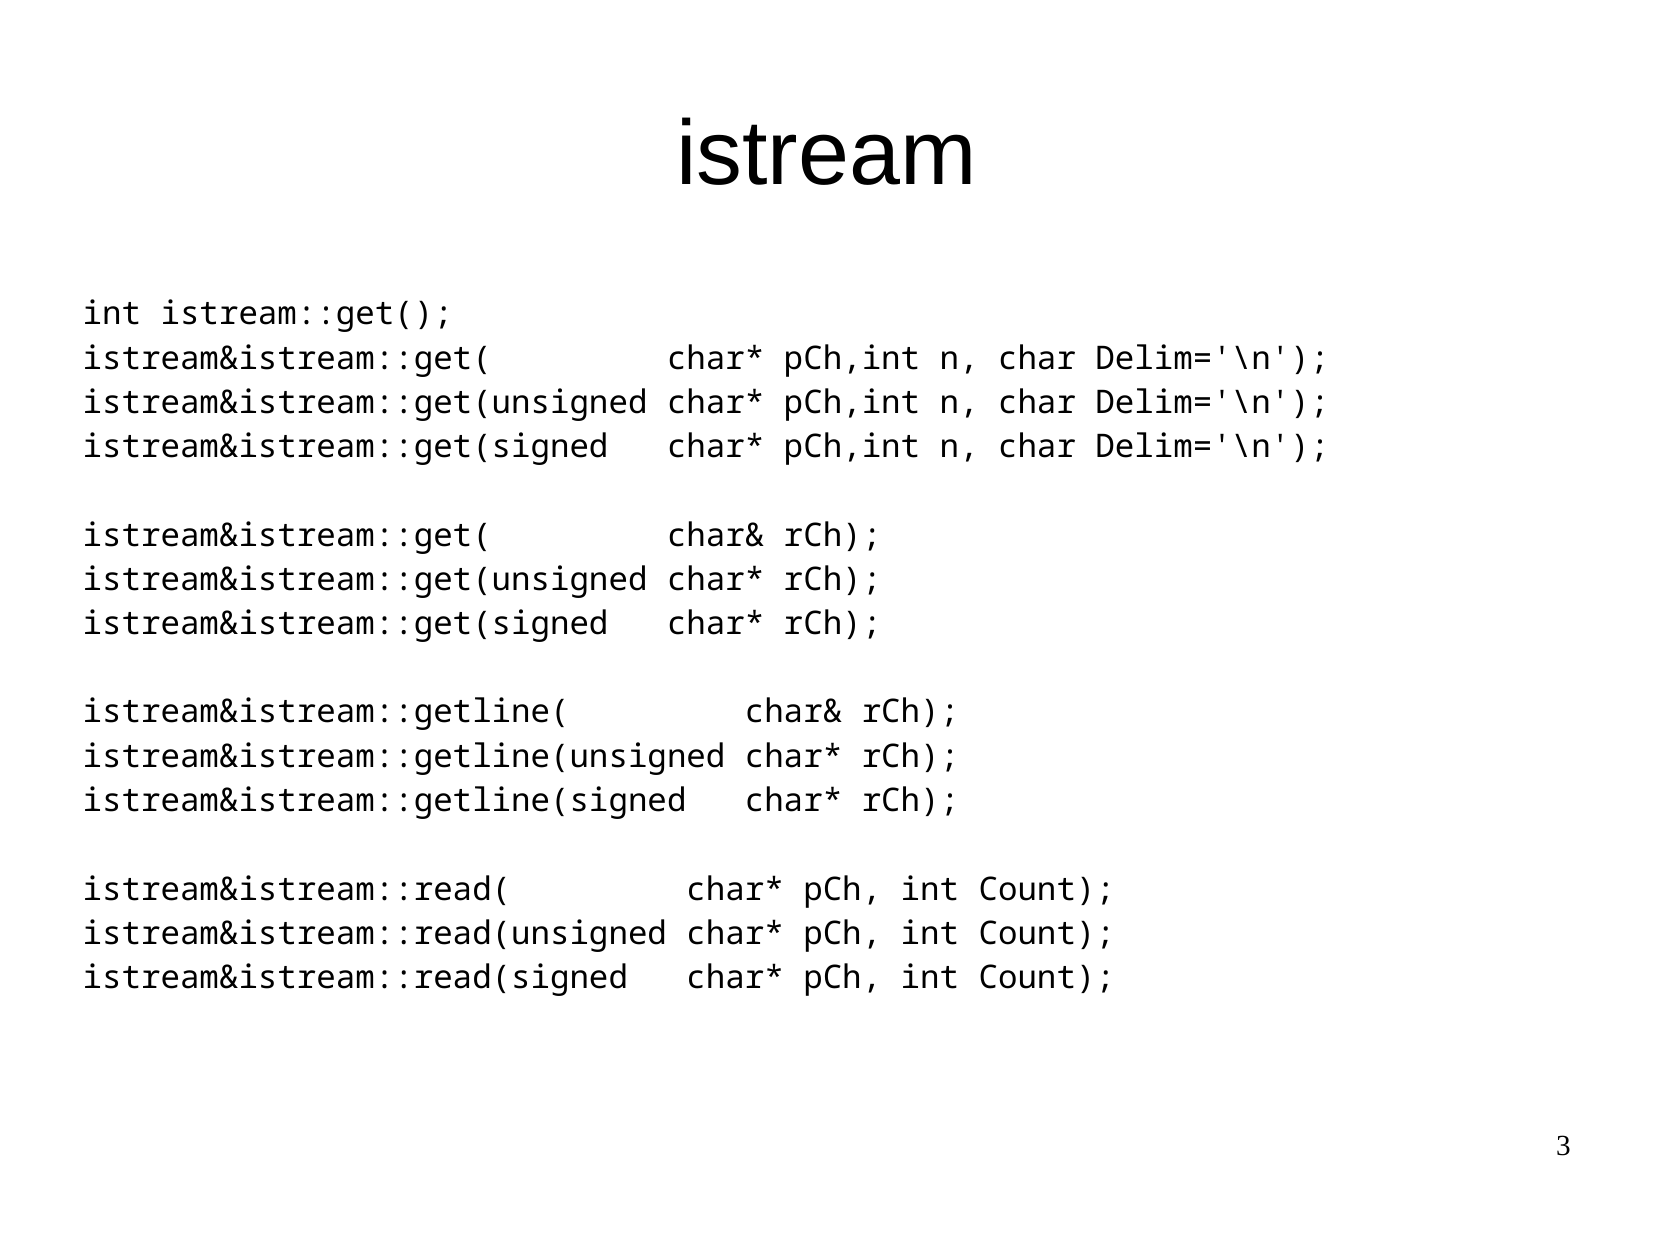

# istream
int istream::get();
istream&istream::get( char* pCh,int n, char Delim='\n');
istream&istream::get(unsigned char* pCh,int n, char Delim='\n');
istream&istream::get(signed char* pCh,int n, char Delim='\n');
istream&istream::get( char& rCh);
istream&istream::get(unsigned char* rCh);
istream&istream::get(signed char* rCh);
istream&istream::getline( char& rCh);
istream&istream::getline(unsigned char* rCh);
istream&istream::getline(signed char* rCh);
istream&istream::read( char* pCh, int Count);
istream&istream::read(unsigned char* pCh, int Count);
istream&istream::read(signed char* pCh, int Count);
3